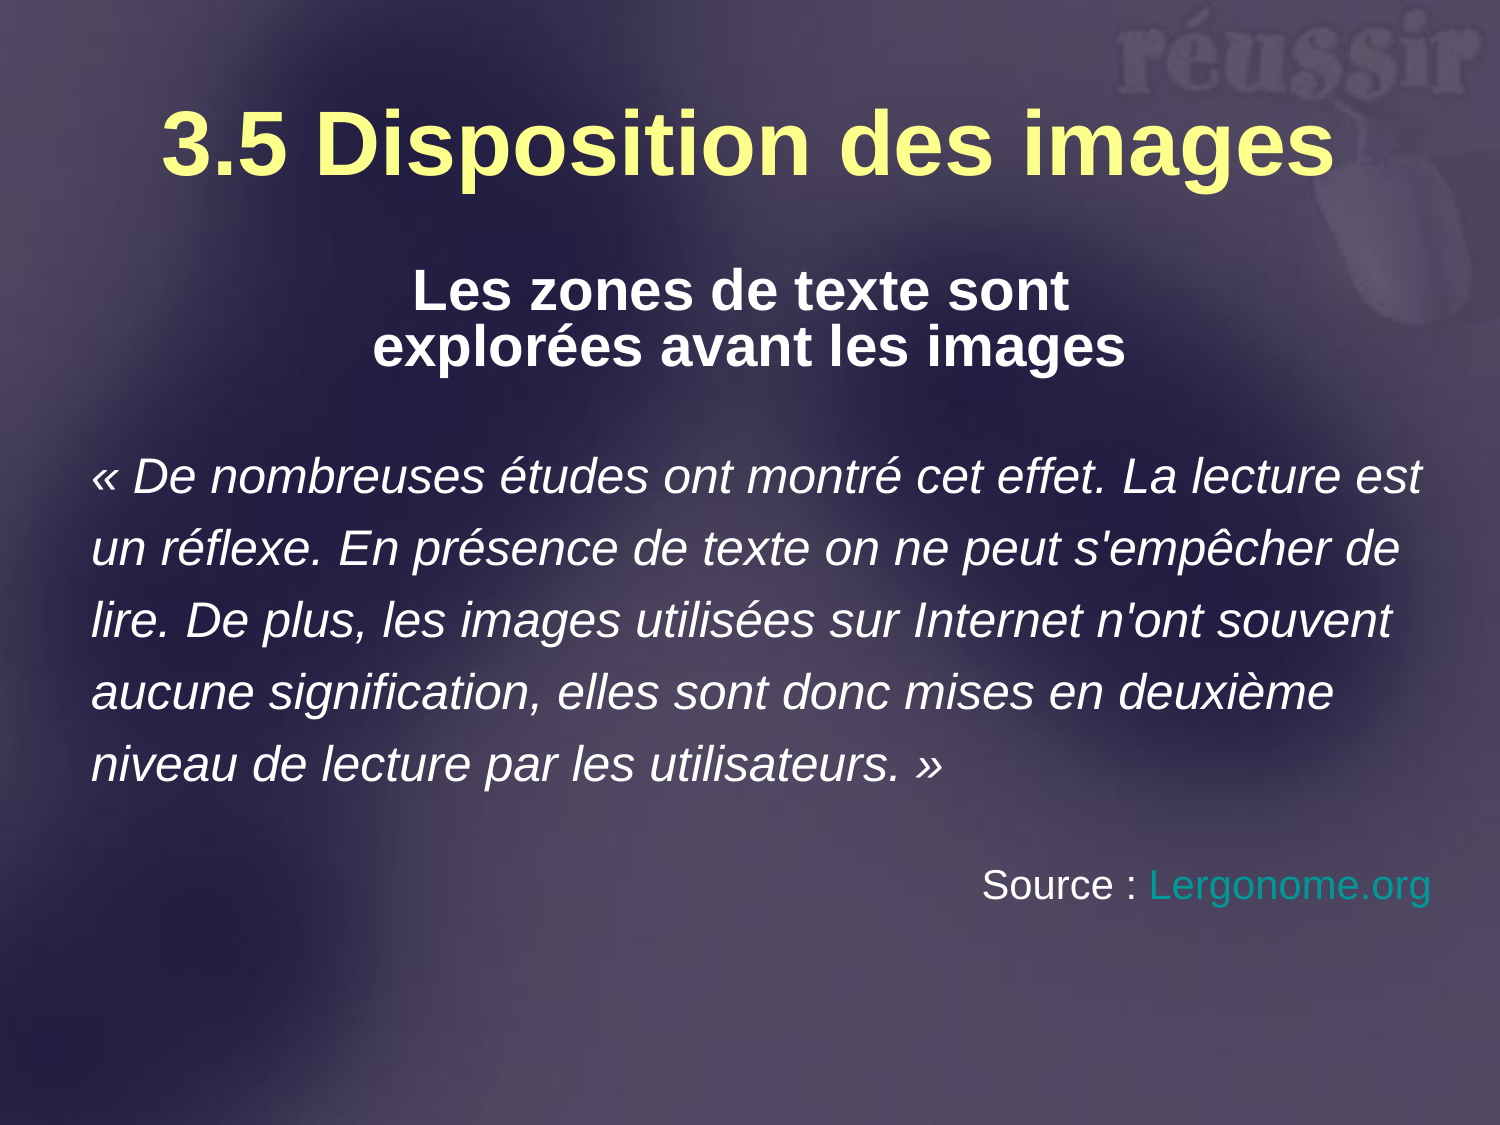

3.5 Disposition des images
Les zones de texte sont
explorées avant les images
« De nombreuses études ont montré cet effet. La lecture est un réflexe. En présence de texte on ne peut s'empêcher de lire. De plus, les images utilisées sur Internet n'ont souvent aucune signification, elles sont donc mises en deuxième niveau de lecture par les utilisateurs. »
Source : Lergonome.org